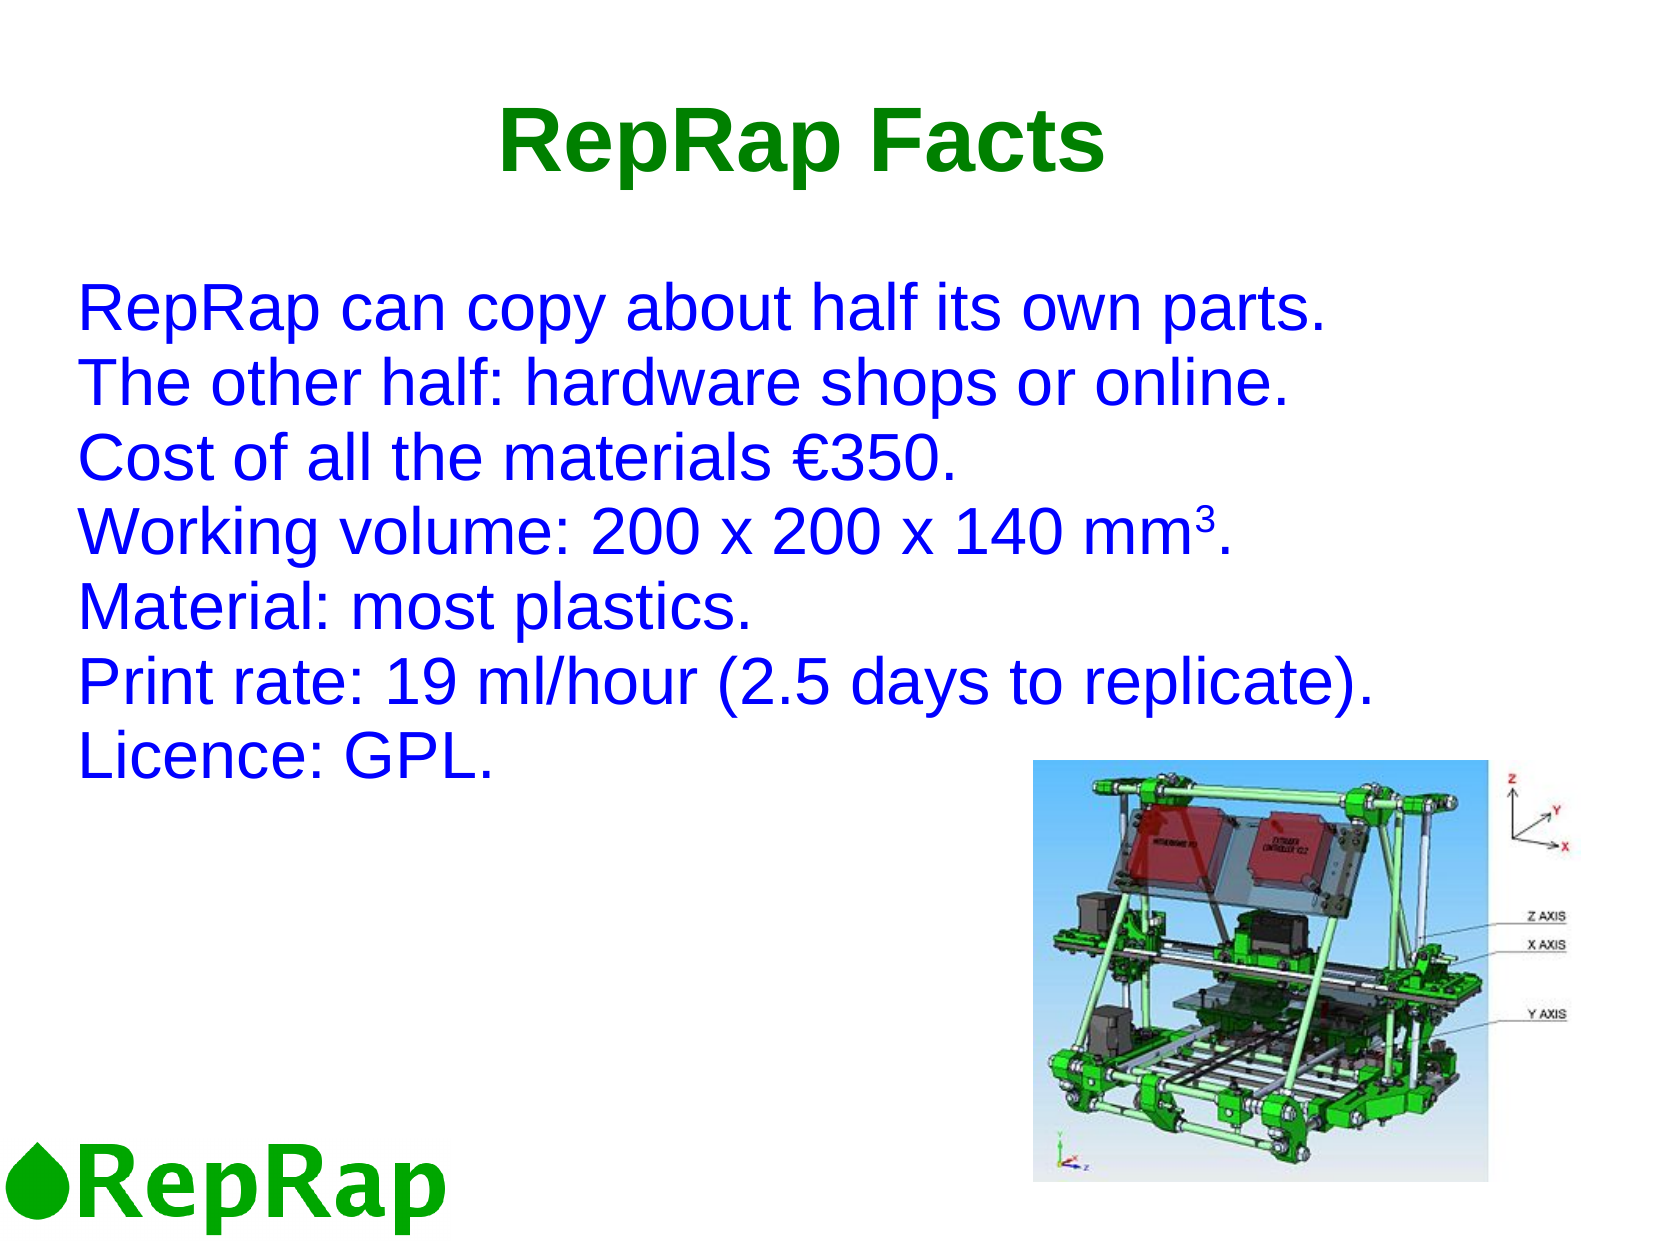

# RepRap Facts
 RepRap can copy about half its own parts.
 The other half: hardware shops or online.
 Cost of all the materials €350.
 Working volume: 200 x 200 x 140 mm3.
 Material: most plastics.
 Print rate: 19 ml/hour (2.5 days to replicate).
 Licence: GPL.